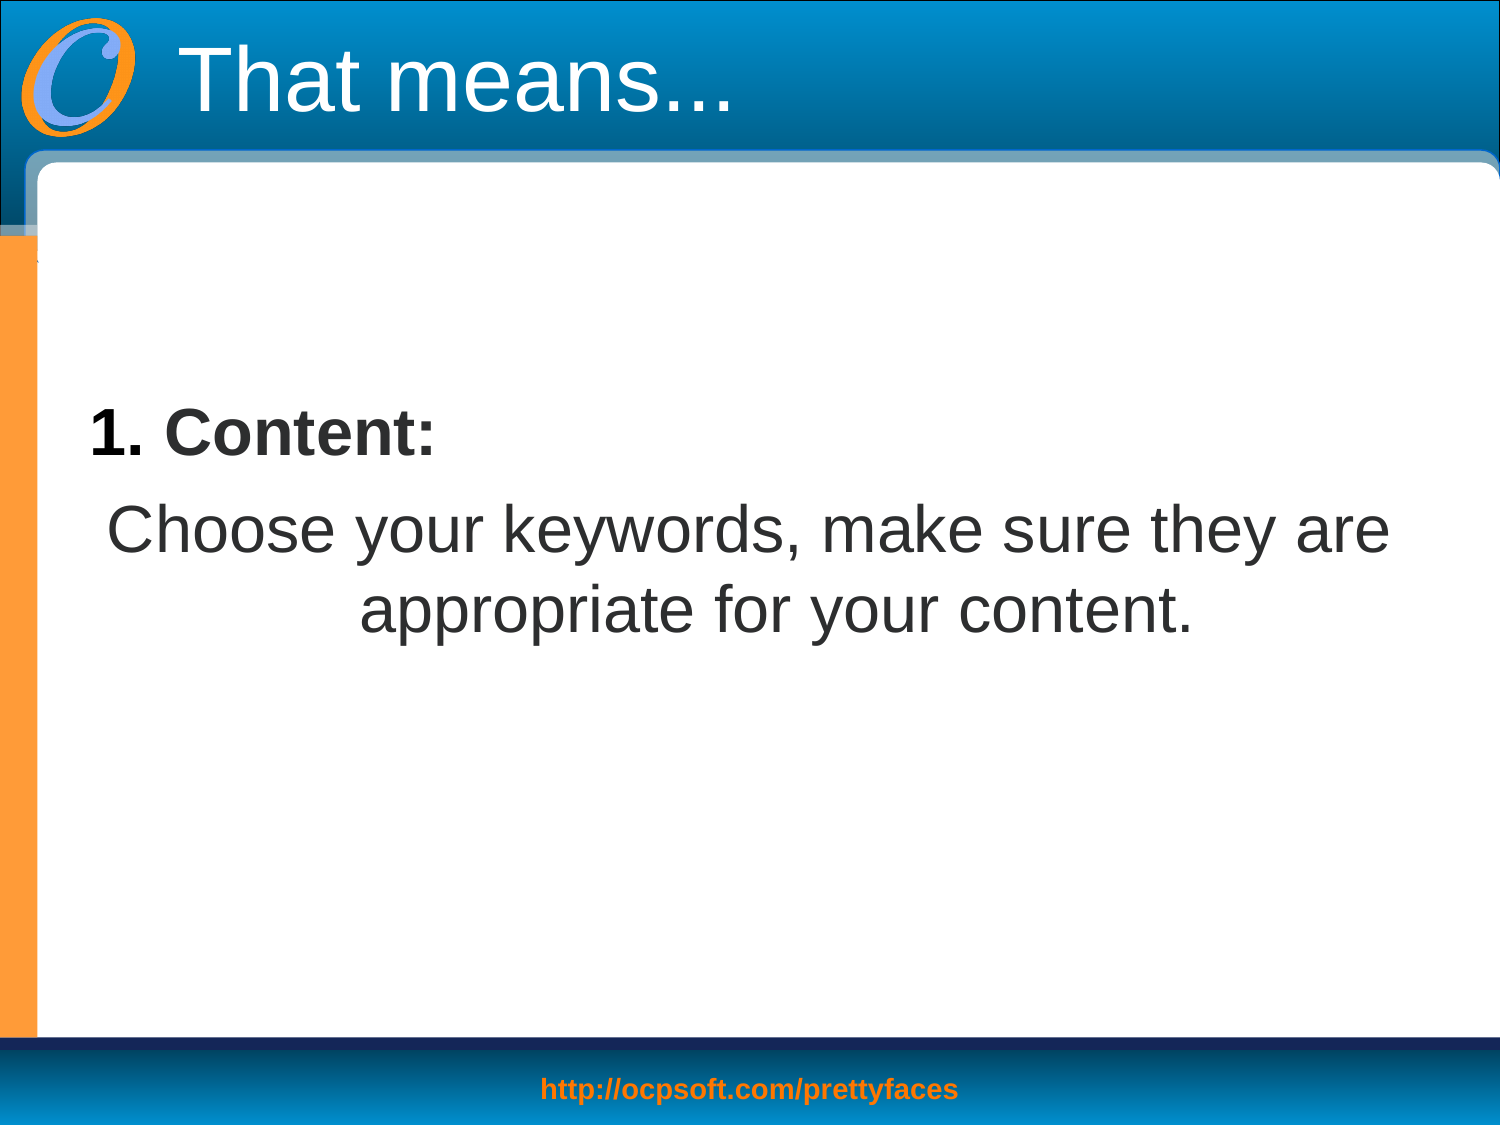

# That means...
 Content:
Choose your keywords, make sure they are appropriate for your content.